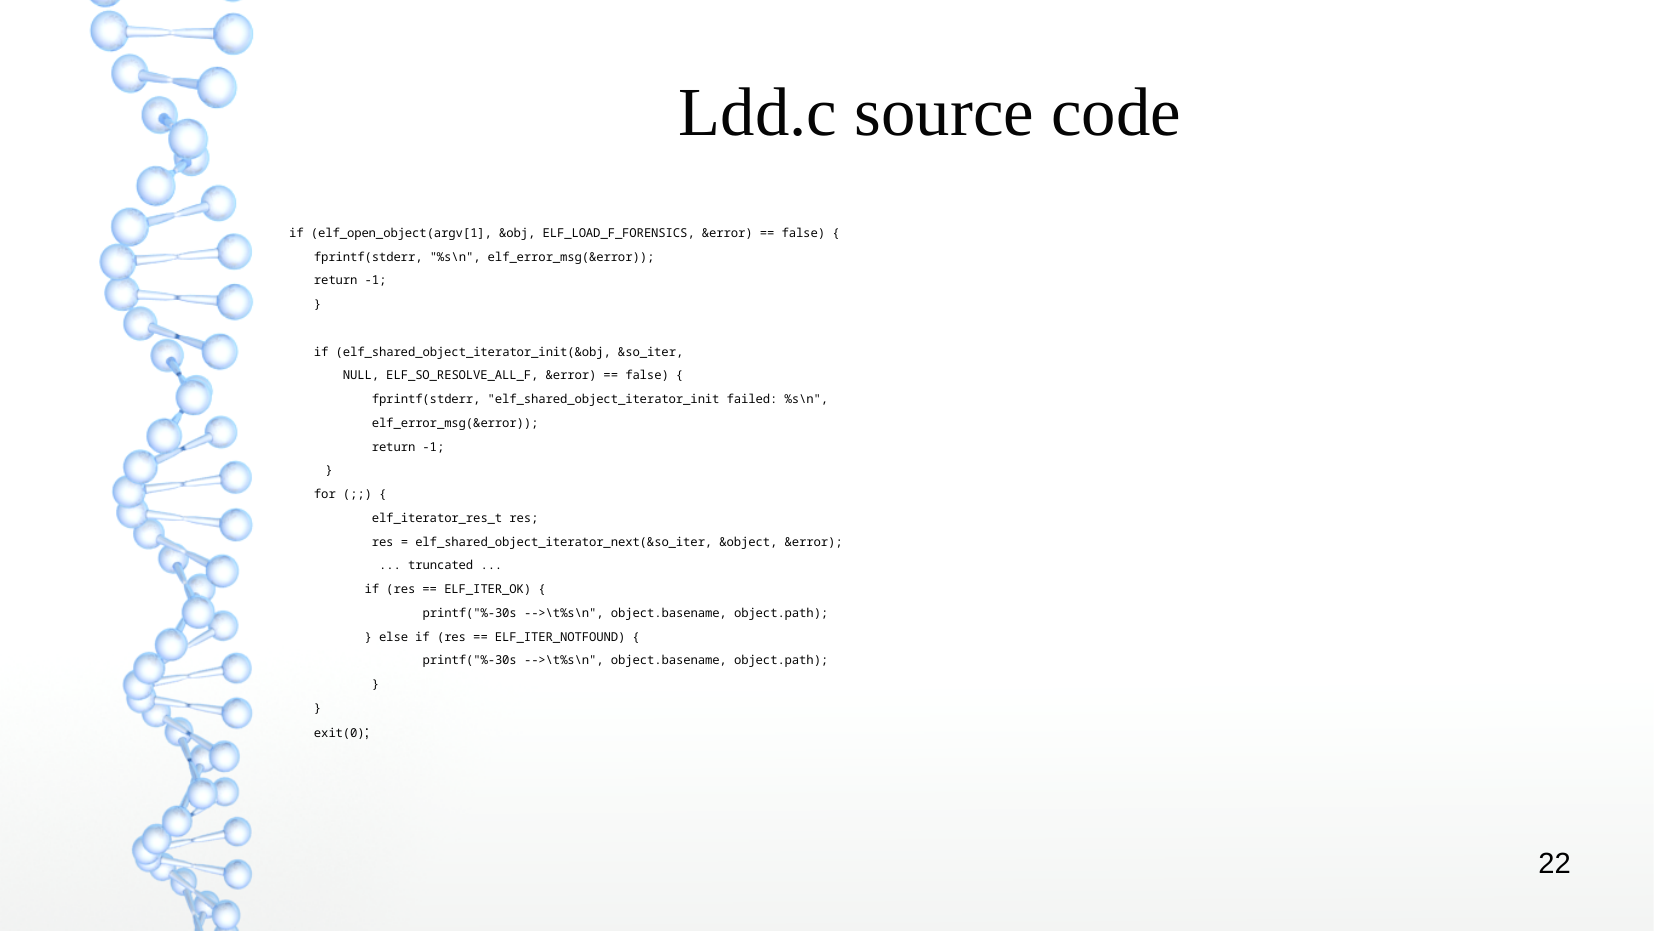

# Ldd.c source code
if (elf_open_object(argv[1], &obj, ELF_LOAD_F_FORENSICS, &error) == false) {
		fprintf(stderr, "%s\n", elf_error_msg(&error));
		return -1;
	}
	if (elf_shared_object_iterator_init(&obj, &so_iter,
	 NULL, ELF_SO_RESOLVE_ALL_F, &error) == false) {
			 fprintf(stderr, "elf_shared_object_iterator_init failed: %s\n",
		 elf_error_msg(&error));
		 return -1;
 }
	for (;;) {
		 elf_iterator_res_t res;
		 res = elf_shared_object_iterator_next(&so_iter, &object, &error);
		 ... truncated ...
		 if (res == ELF_ITER_OK) {
			 printf("%-30s -->\t%s\n", object.basename, object.path);
		 } else if (res == ELF_ITER_NOTFOUND) {
			 printf("%-30s -->\t%s\n", object.basename, object.path);
	 }
	}
	exit(0);
22